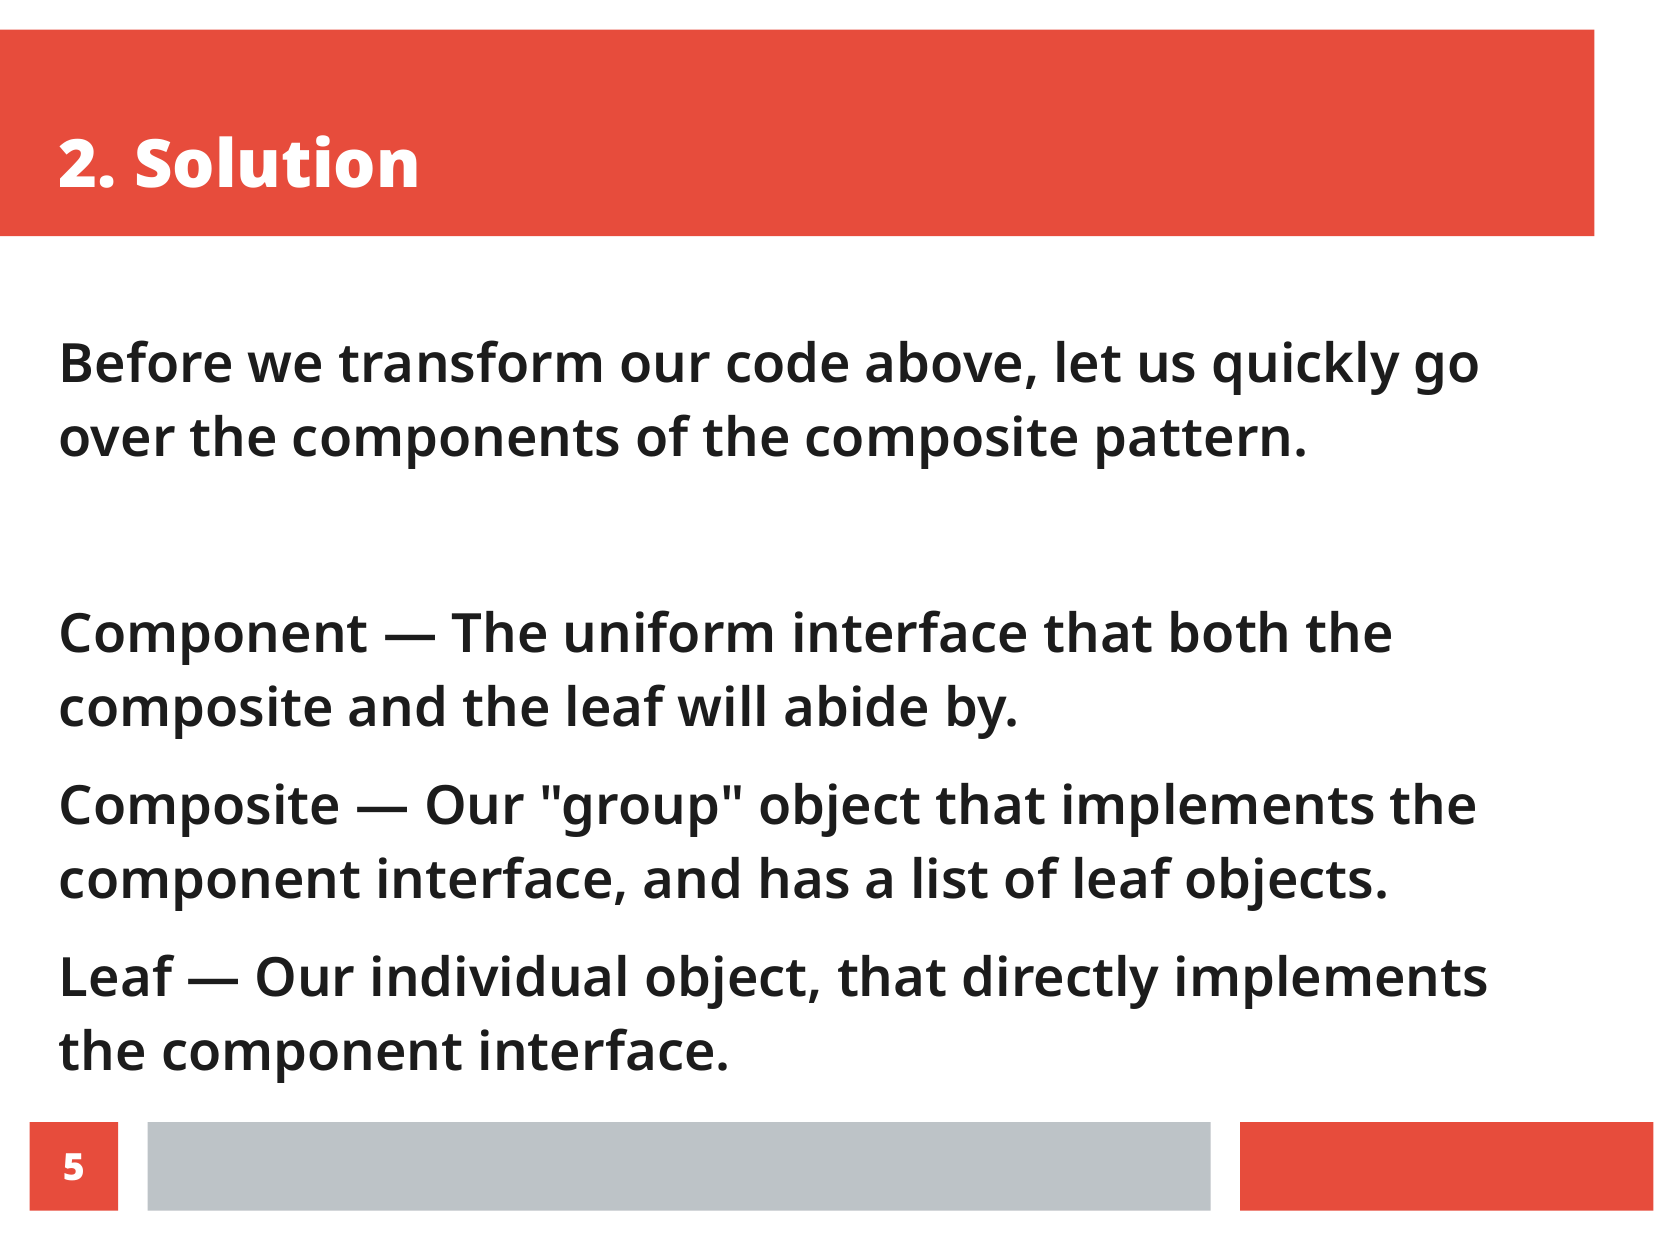

# 2. Solution
Before we transform our code above, let us quickly go over the components of the composite pattern.
Component — The uniform interface that both the composite and the leaf will abide by.
Composite — Our "group" object that implements the component interface, and has a list of leaf objects.
Leaf — Our individual object, that directly implements the component interface.
5